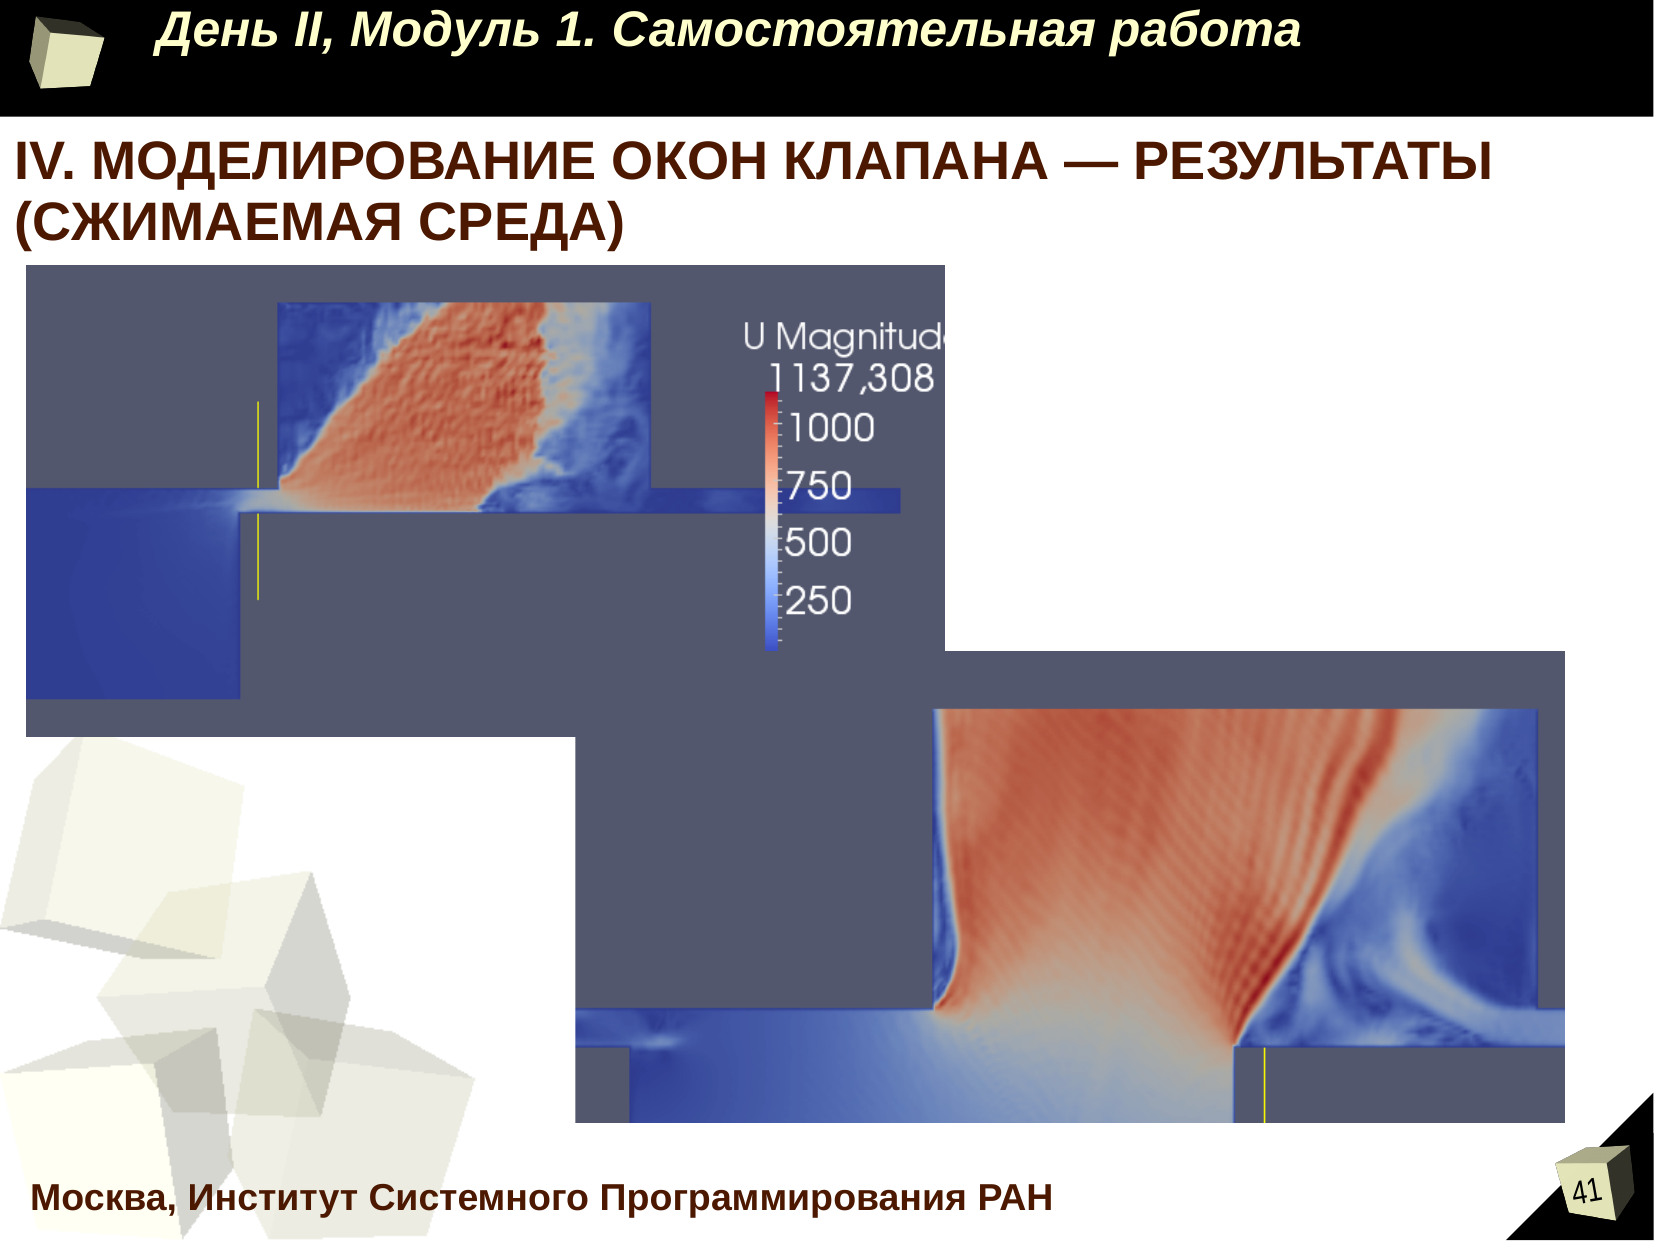

IV. МОДЕЛИРОВАНИЕ ОКОН КЛАПАНА — РЕЗУЛЬТАТЫ (СЖИМАЕМАЯ СРЕДА)